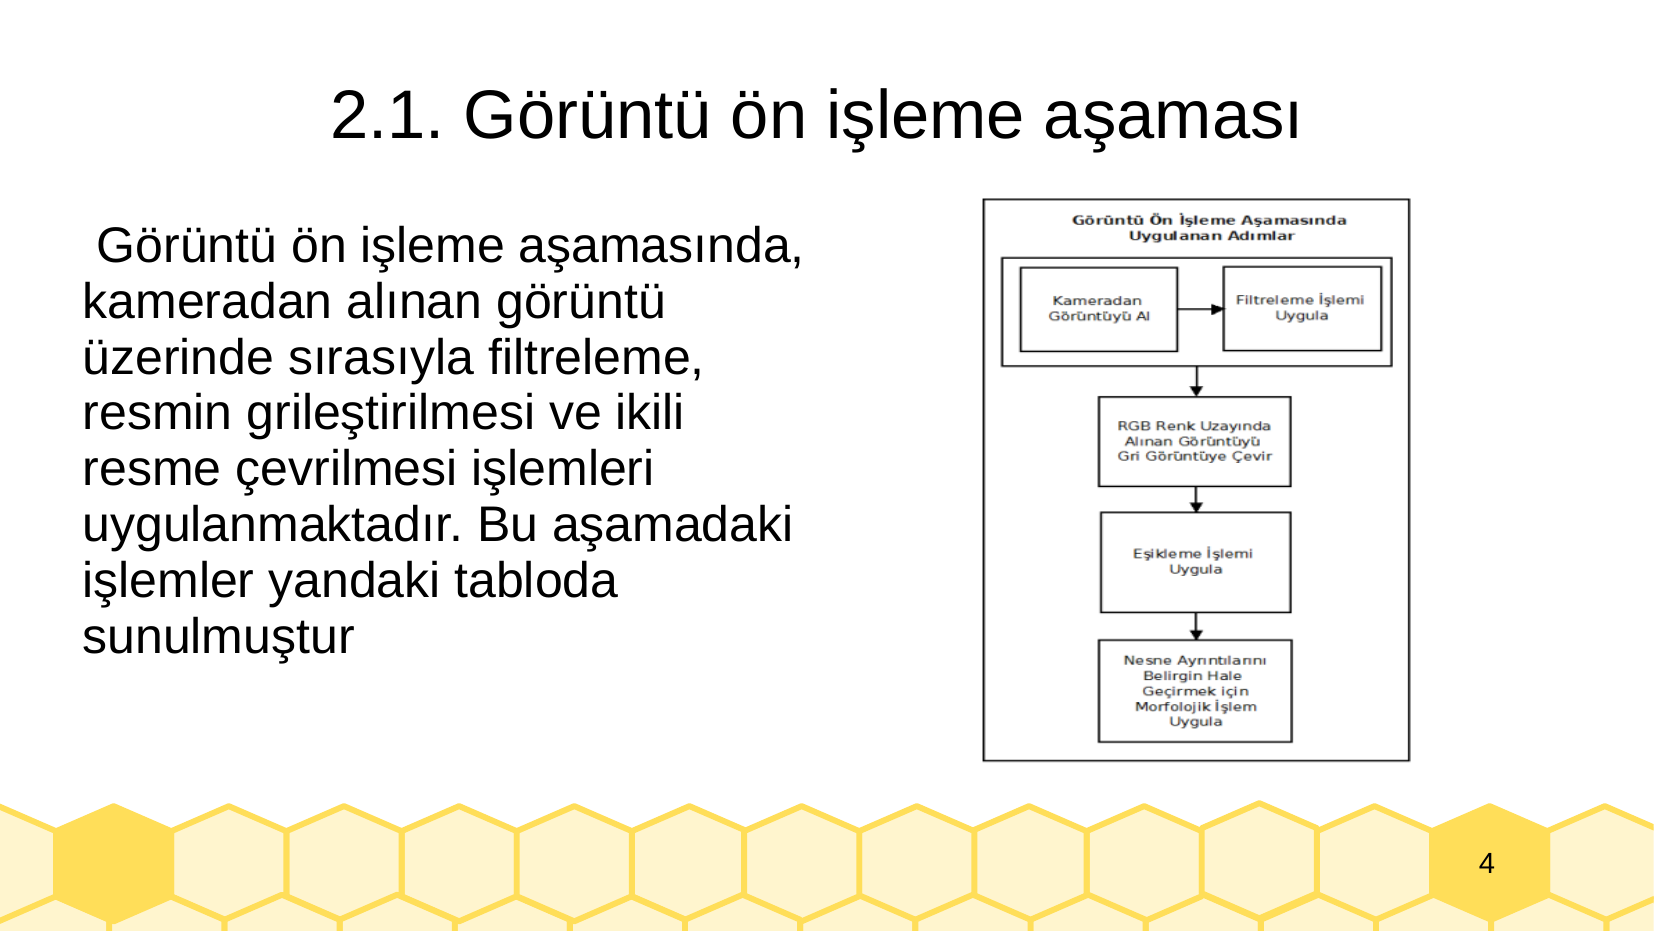

# 2.1. Görüntü ön işleme aşaması
 Görüntü ön işleme aşamasında, kameradan alınan görüntü üzerinde sırasıyla filtreleme, resmin grileştirilmesi ve ikili resme çevrilmesi işlemleri uygulanmaktadır. Bu aşamadaki işlemler yandaki tabloda sunulmuştur